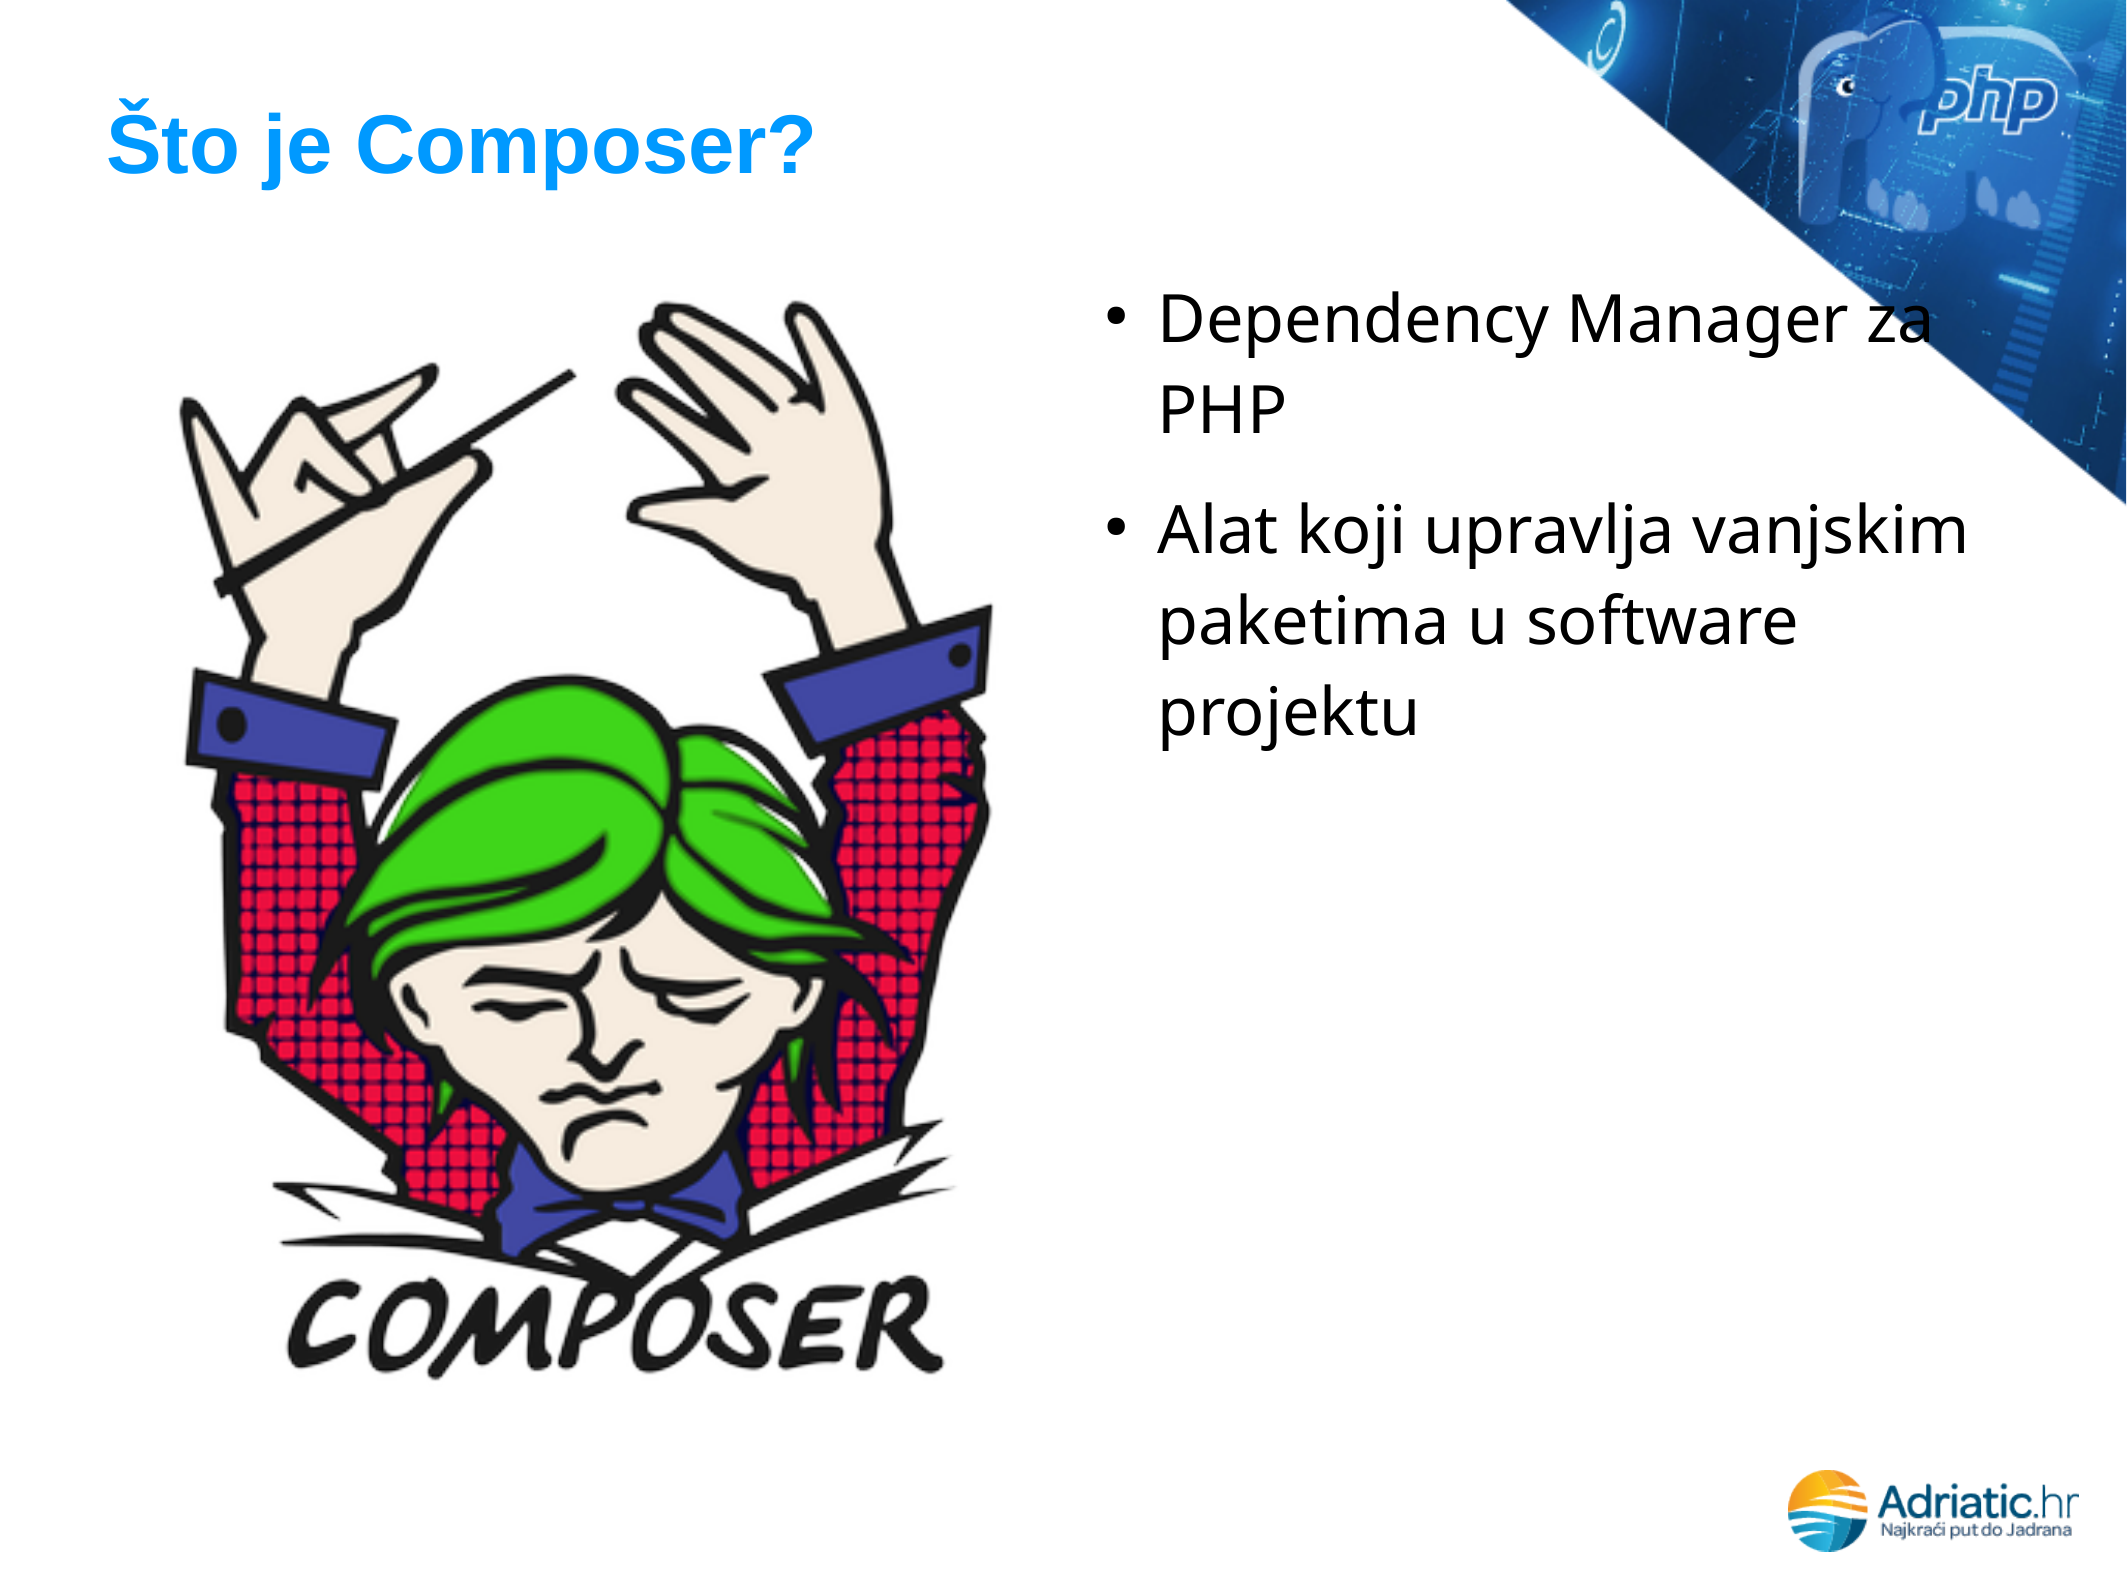

# Što je Composer?
Dependency Manager za PHP
Alat koji upravlja vanjskim paketima u software projektu